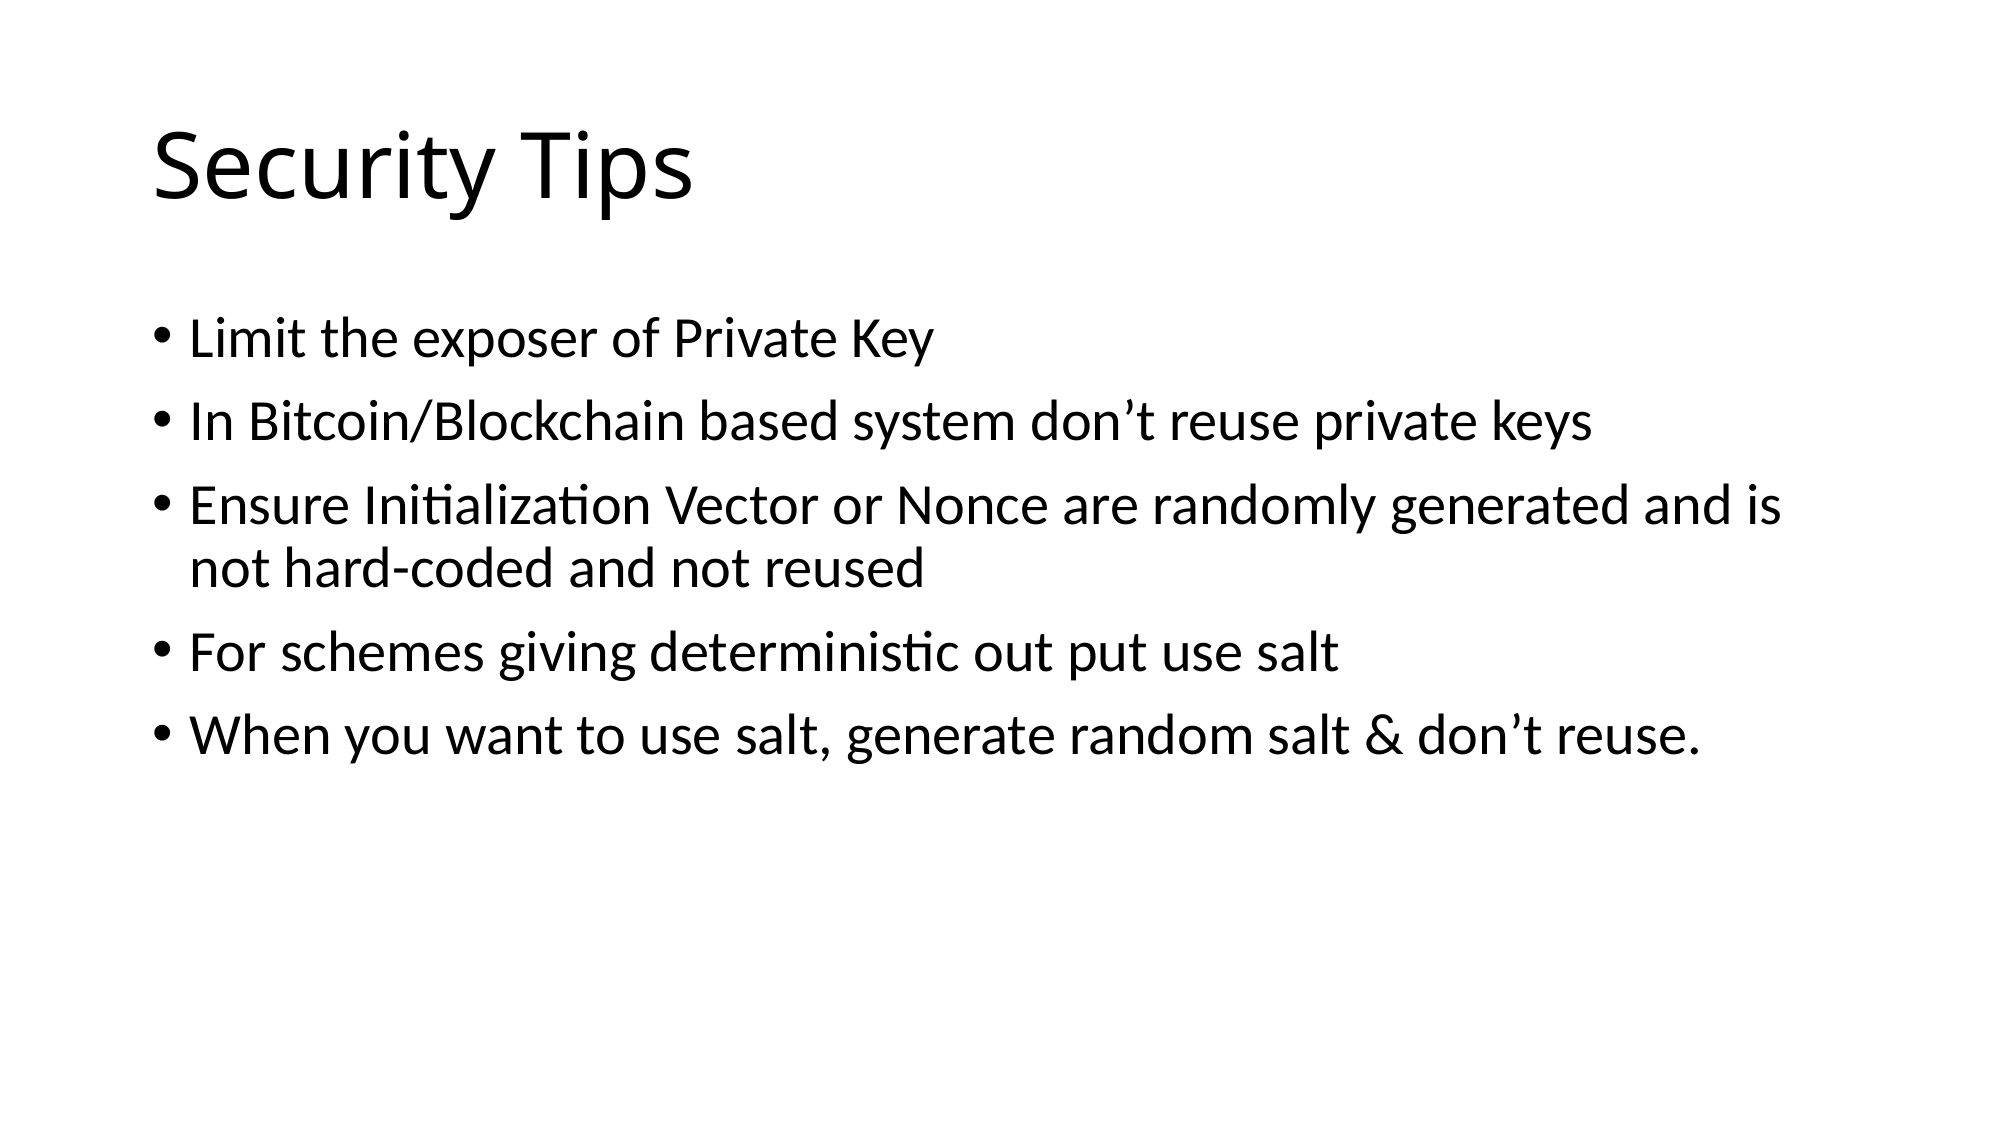

# Security Tips
Limit the exposer of Private Key
In Bitcoin/Blockchain based system don’t reuse private keys
Ensure Initialization Vector or Nonce are randomly generated and is not hard-coded and not reused
For schemes giving deterministic out put use salt
When you want to use salt, generate random salt & don’t reuse.